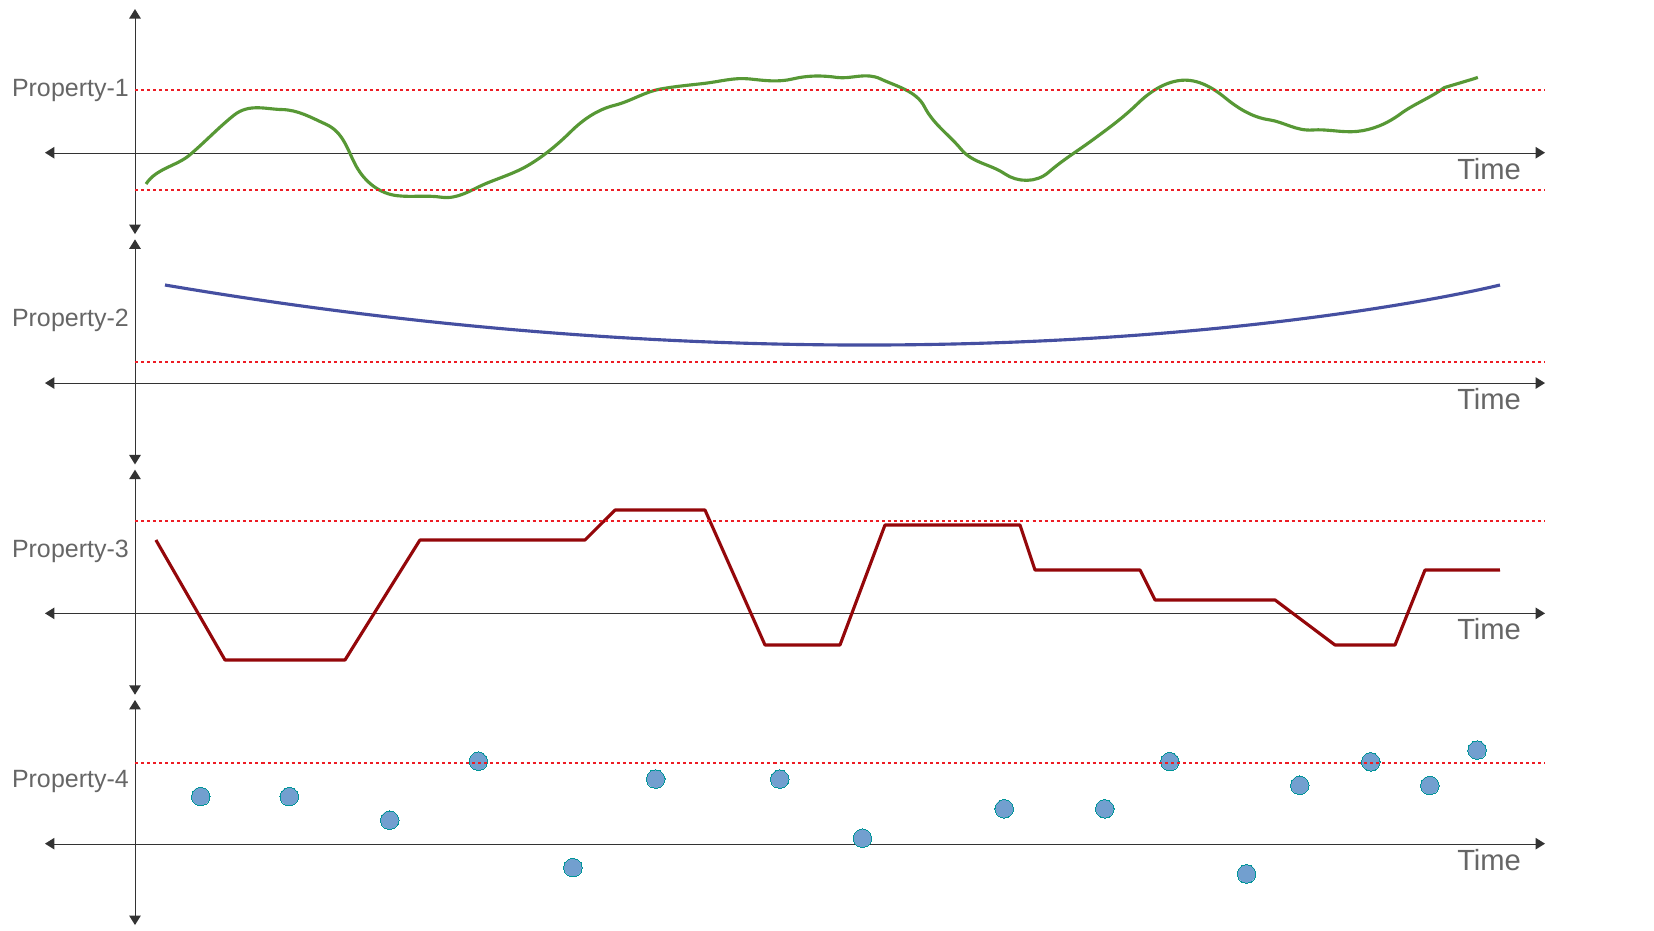

Property-1
Time
Property-2
Time
Property-3
Time
Property-4
Time